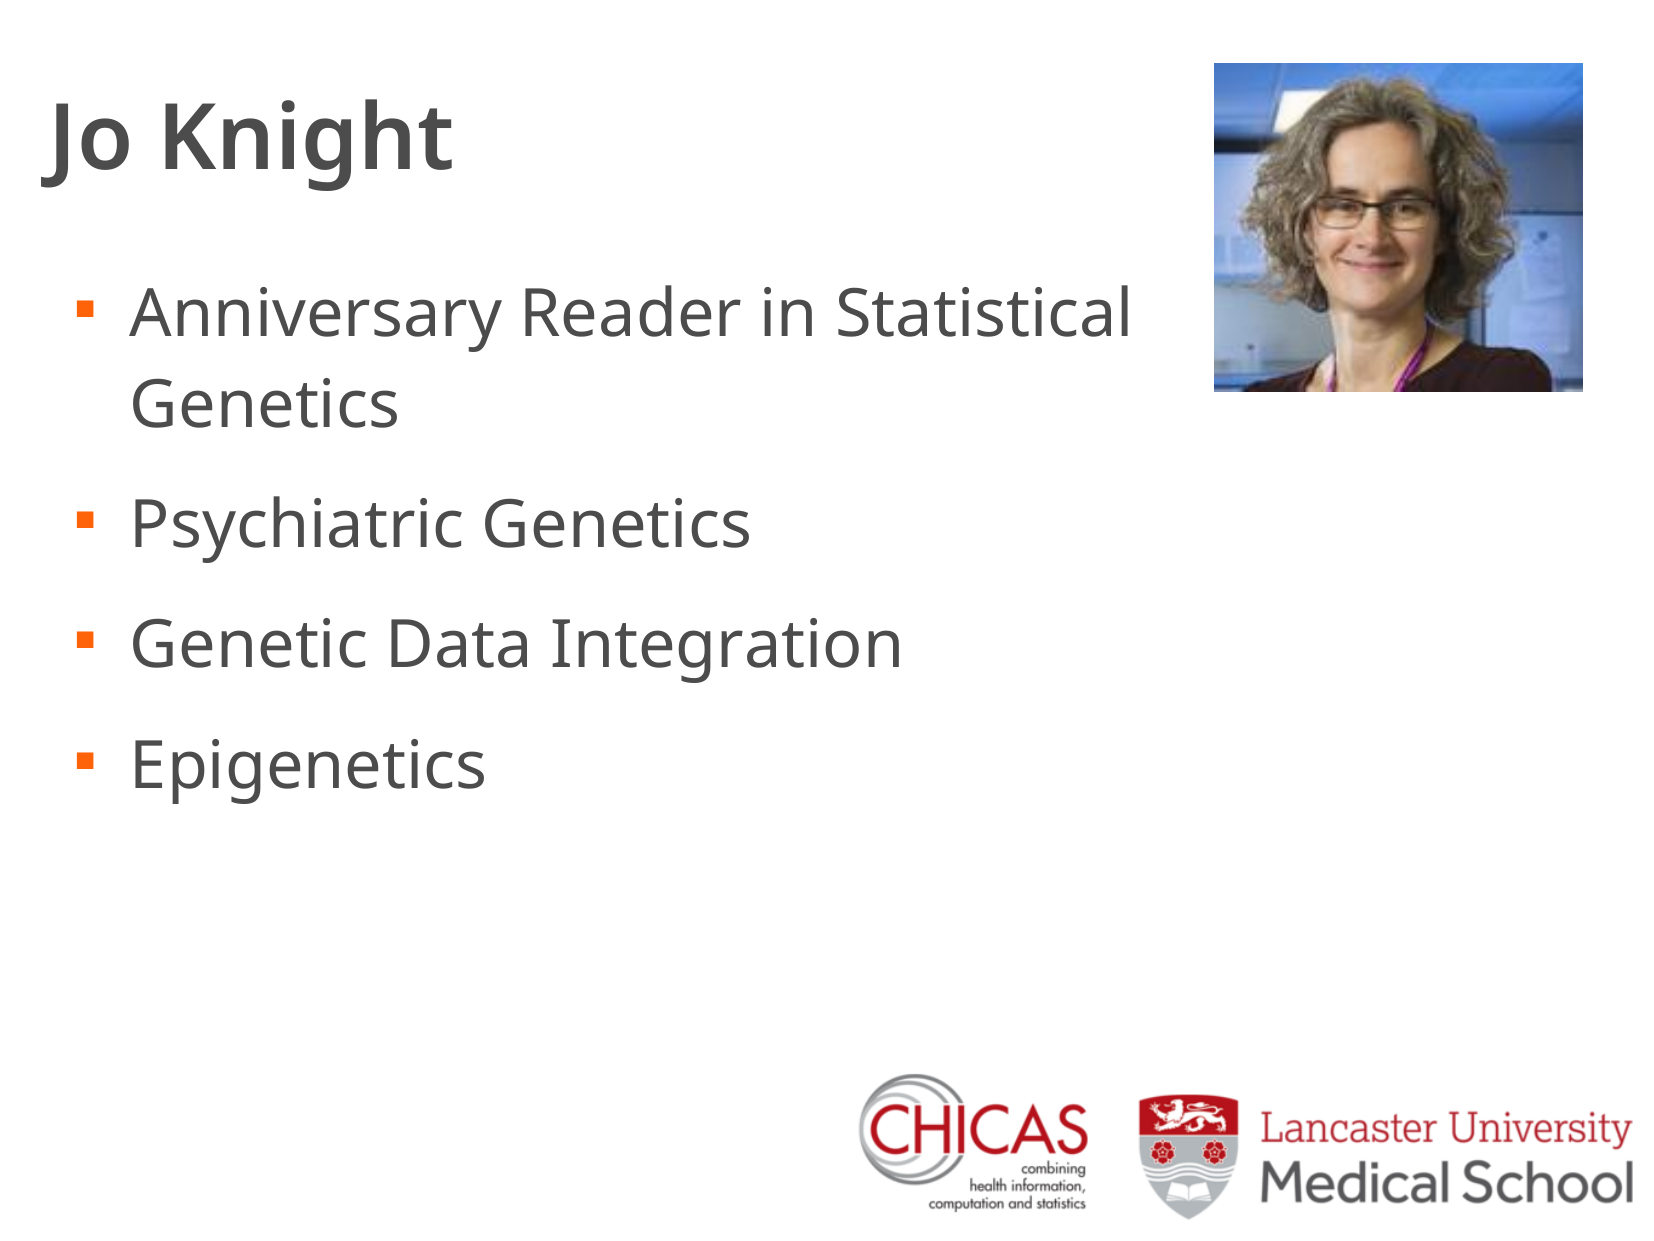

# Jo Knight
Anniversary Reader in Statistical Genetics
Psychiatric Genetics
Genetic Data Integration
Epigenetics